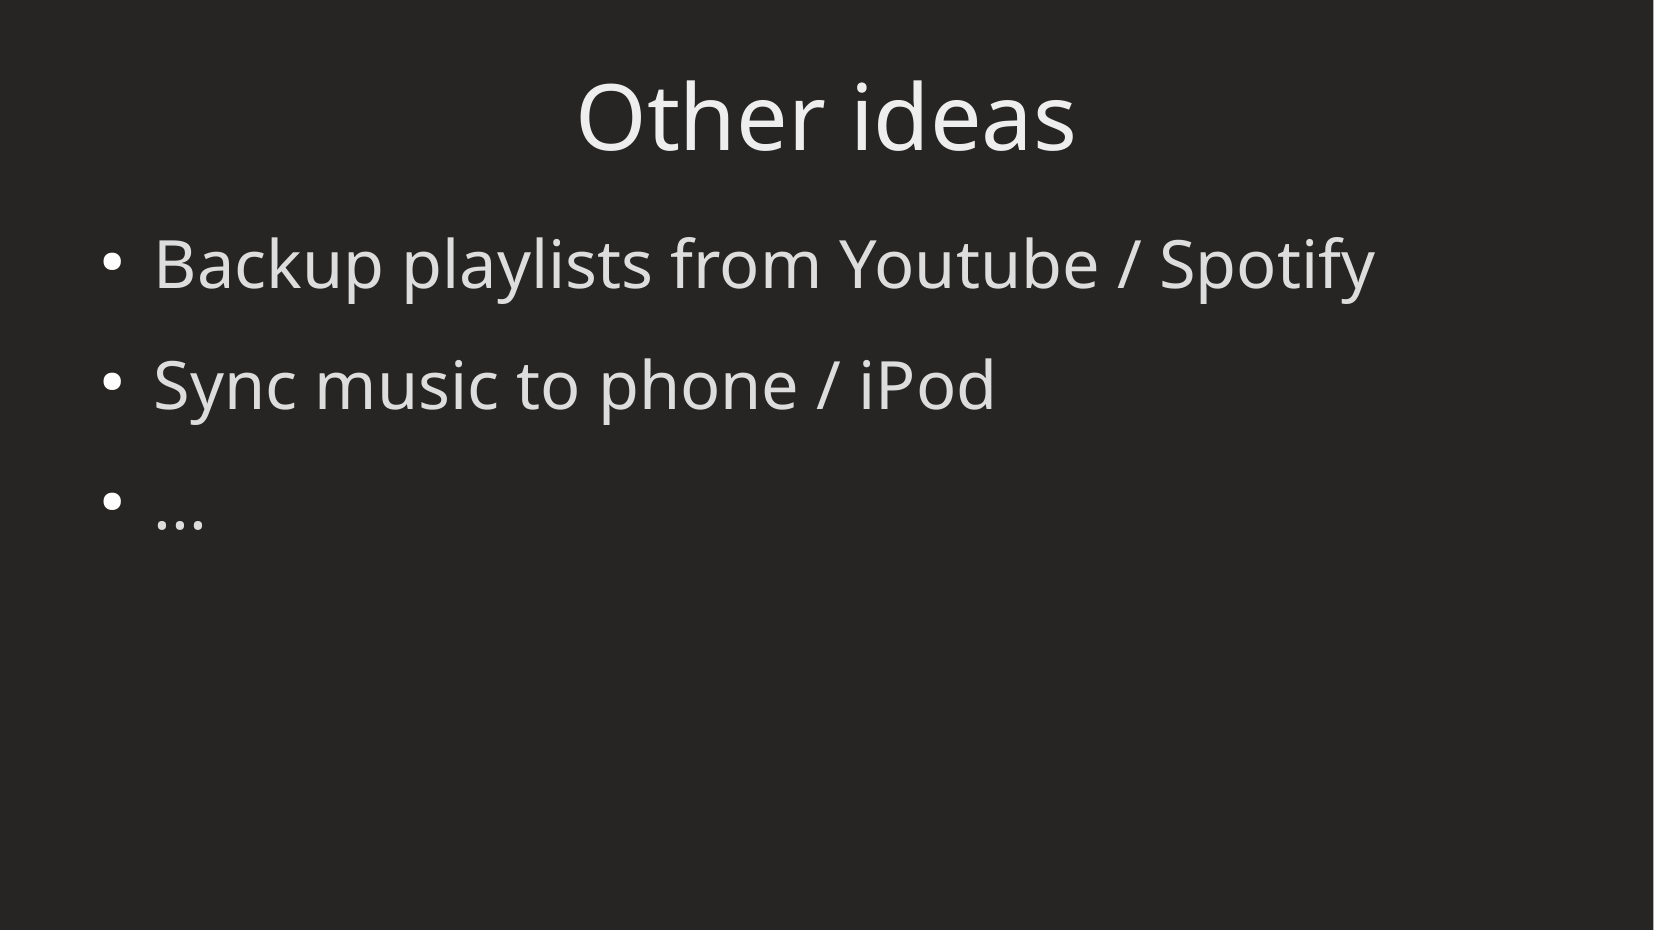

# Other ideas
Backup playlists from Youtube / Spotify
Sync music to phone / iPod
...